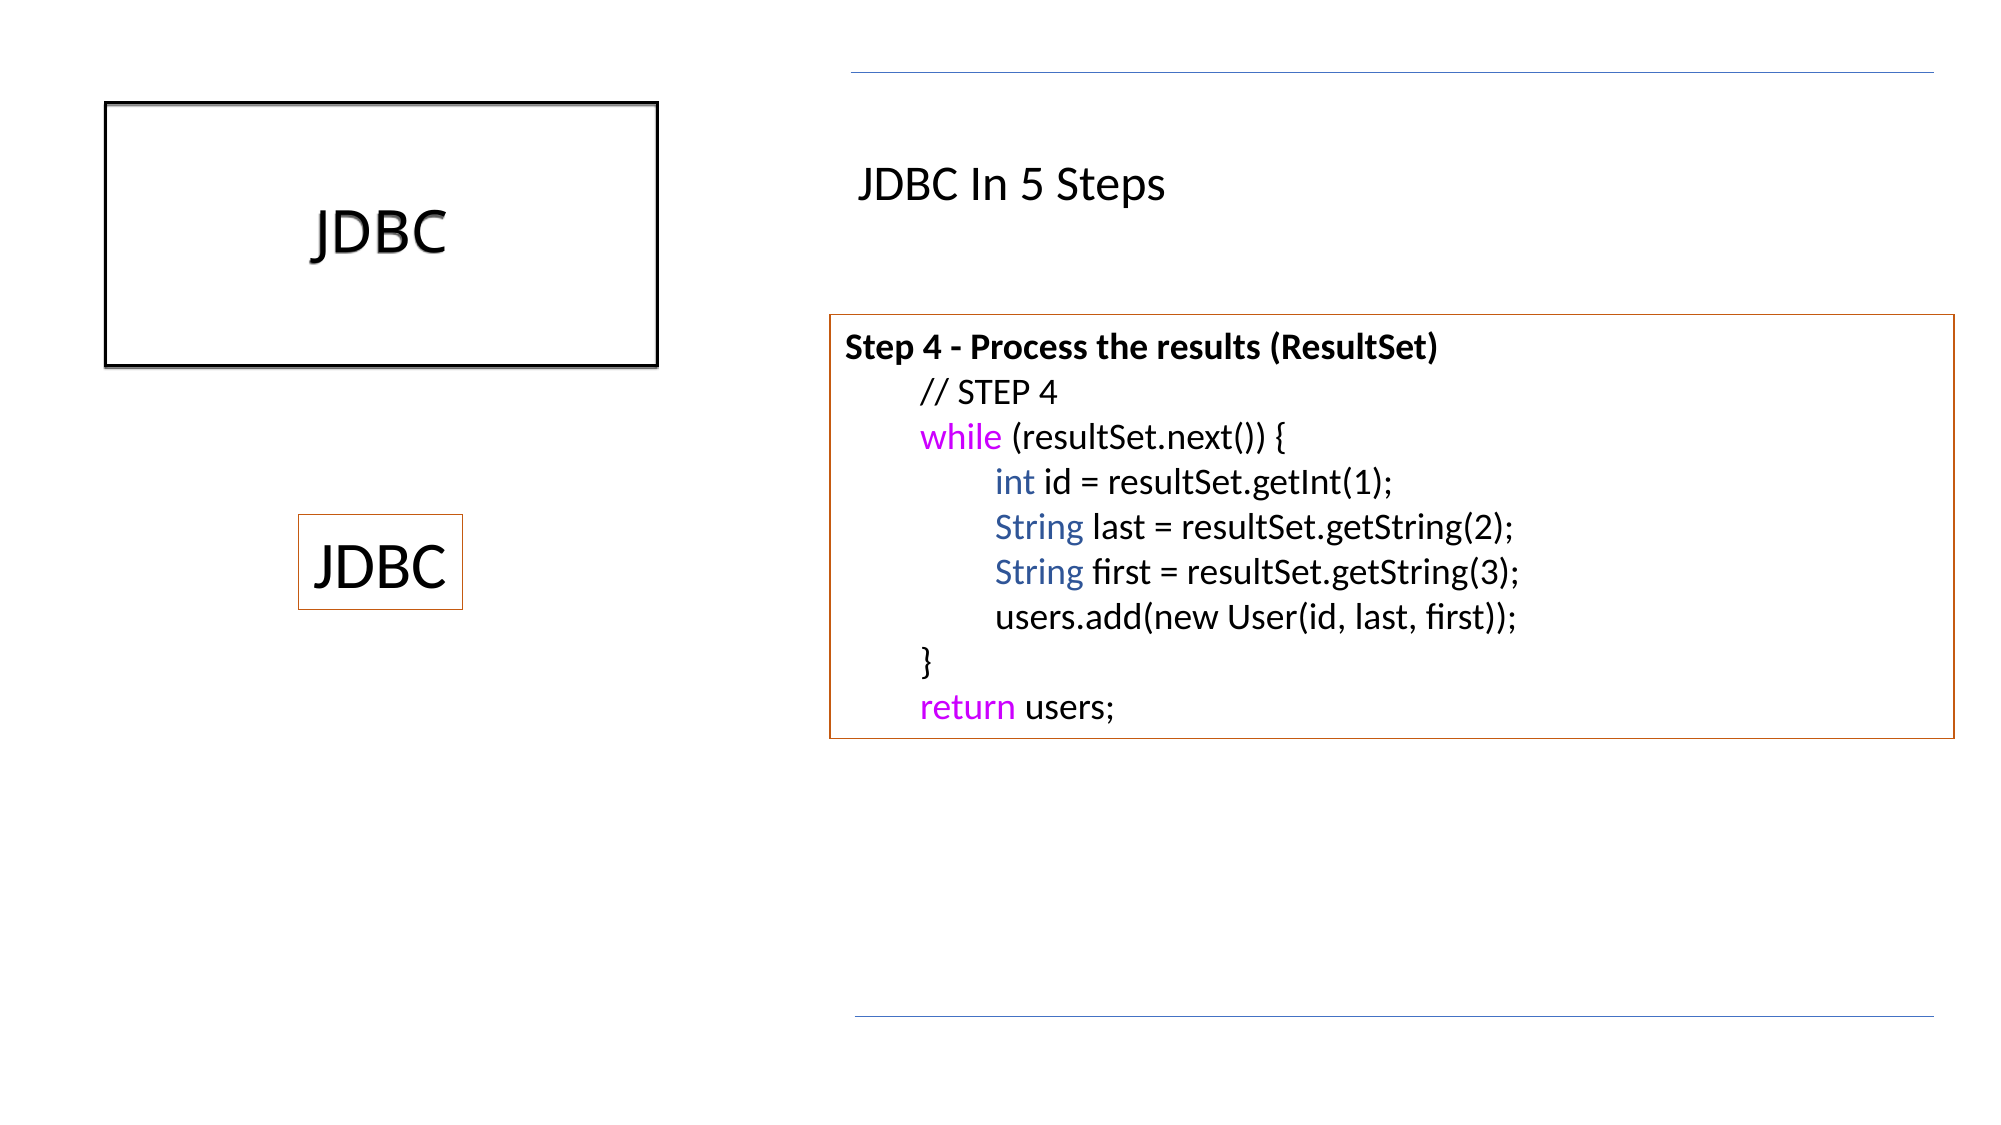

# JDBC
JDBC In 5 Steps
Step 4 - Process the results (ResultSet)
	// STEP 4
	while (resultSet.next()) {
		int id = resultSet.getInt(1);
		String last = resultSet.getString(2);
		String first = resultSet.getString(3);
		users.add(new User(id, last, first));
	}
	return users;
JDBC